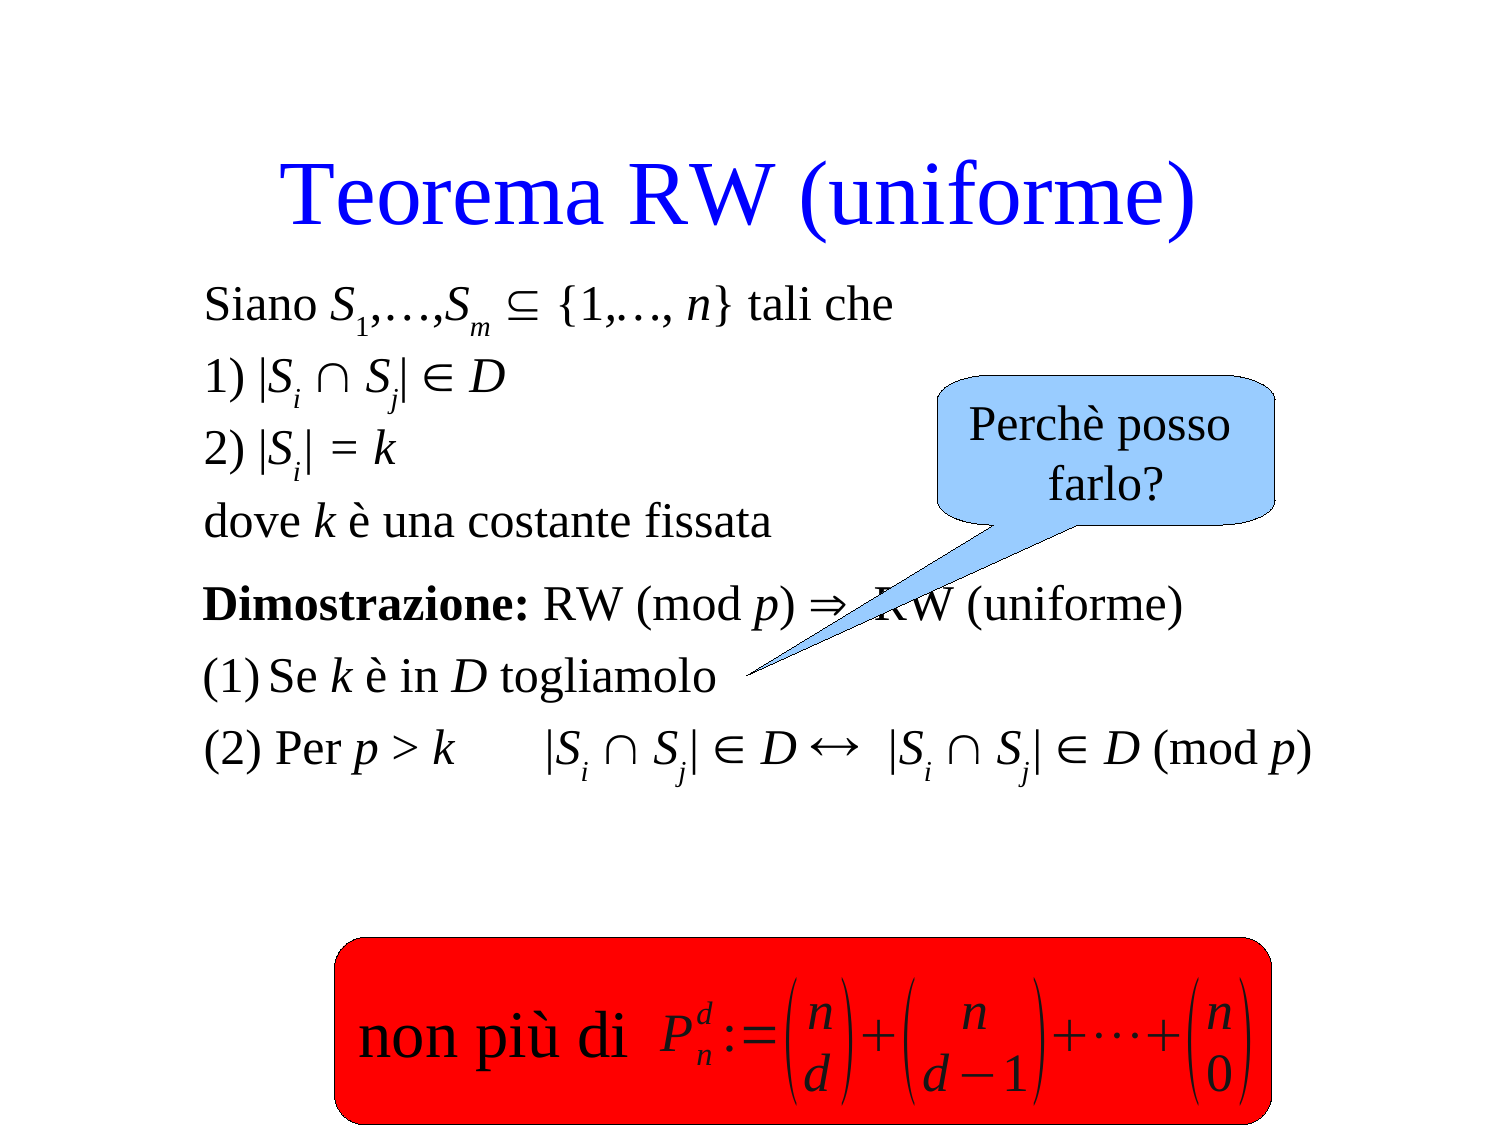

# Teorema RW (uniforme)
Siano S1,…,Sm  {1,…, n} tali che
 |Si  Sj| ∈ D
 |Si| = k
dove k è una costante fissata
Perchè posso
farlo?
Dimostrazione: RW (mod p) ⇒ RW (uniforme)
 Se k è in D togliamolo
 Per p > k |Si  Sj| ∈ D  |Si  Sj| ∈ D (mod p)
non più di